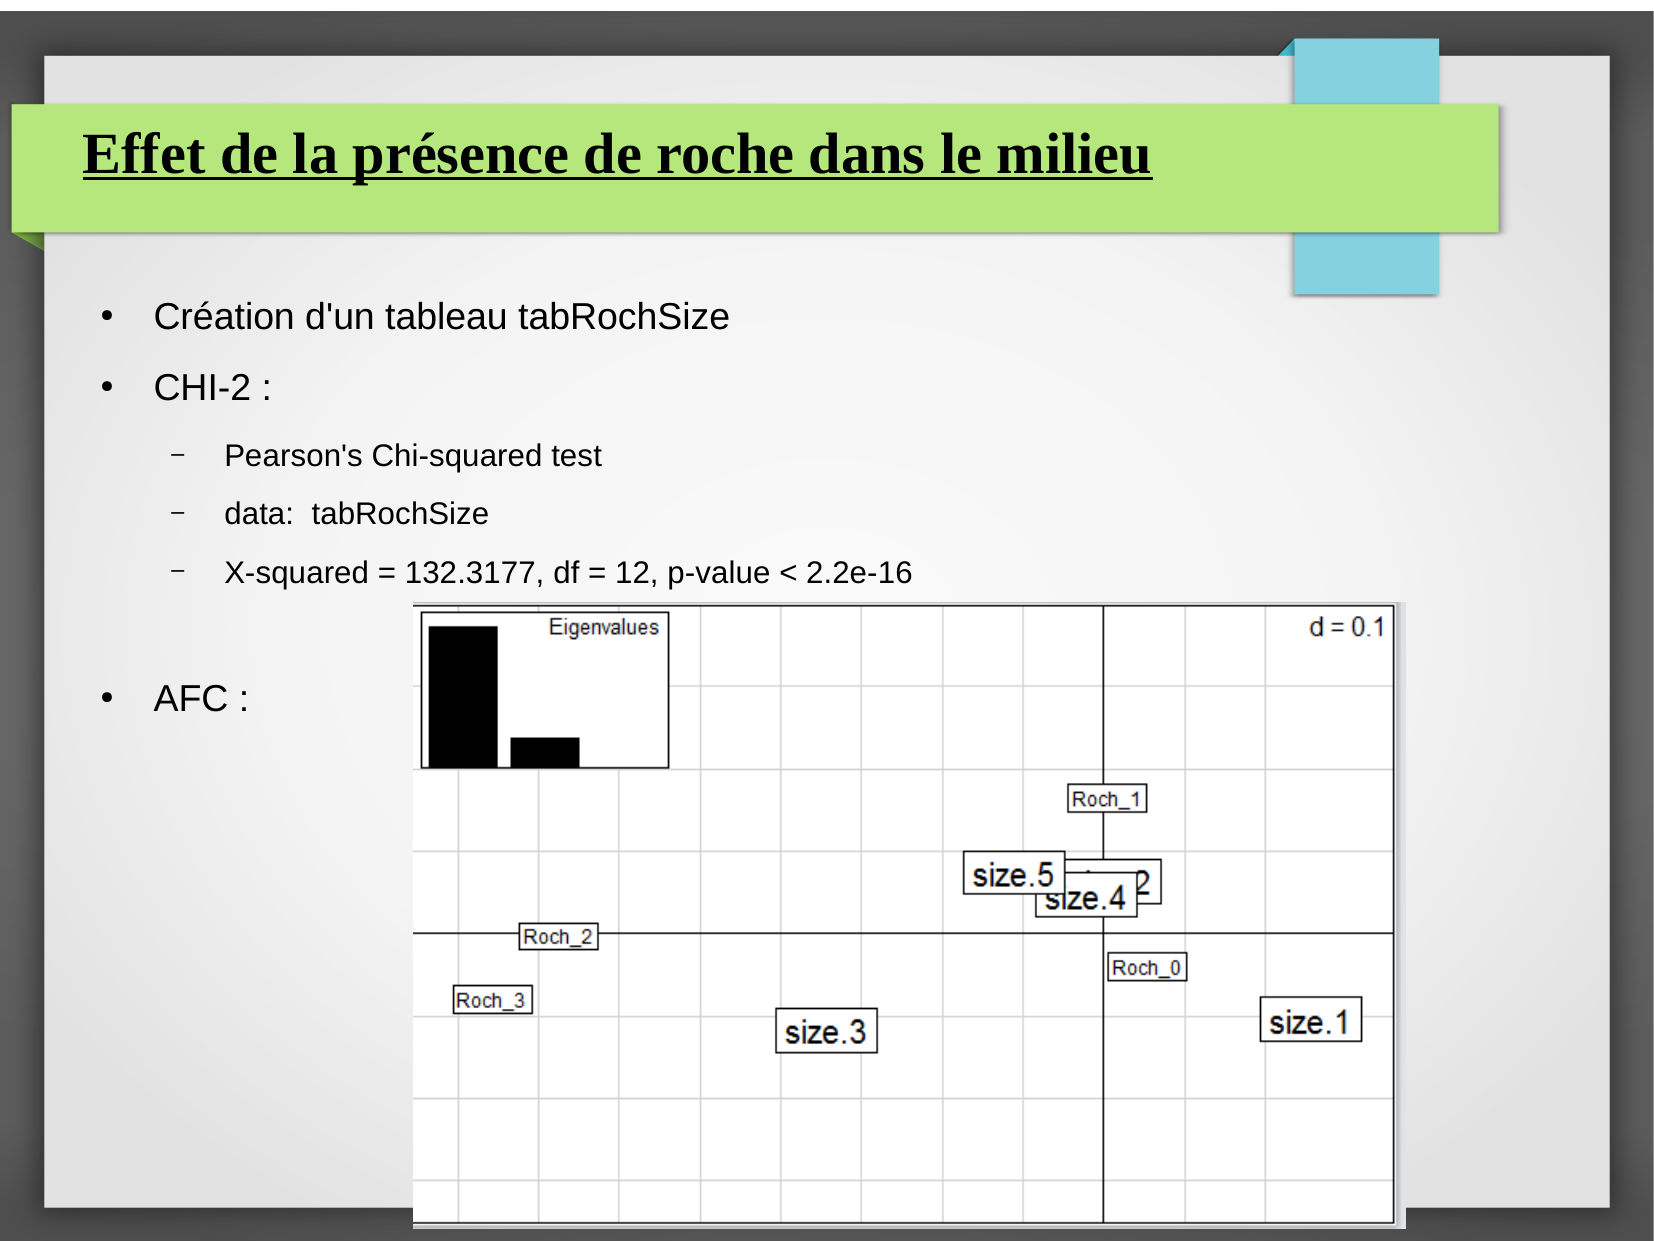

# Effet de la présence de roche dans le milieu
Création d'un tableau tabRochSize
CHI-2 :
Pearson's Chi-squared test
data: tabRochSize
X-squared = 132.3177, df = 12, p-value < 2.2e-16
AFC :